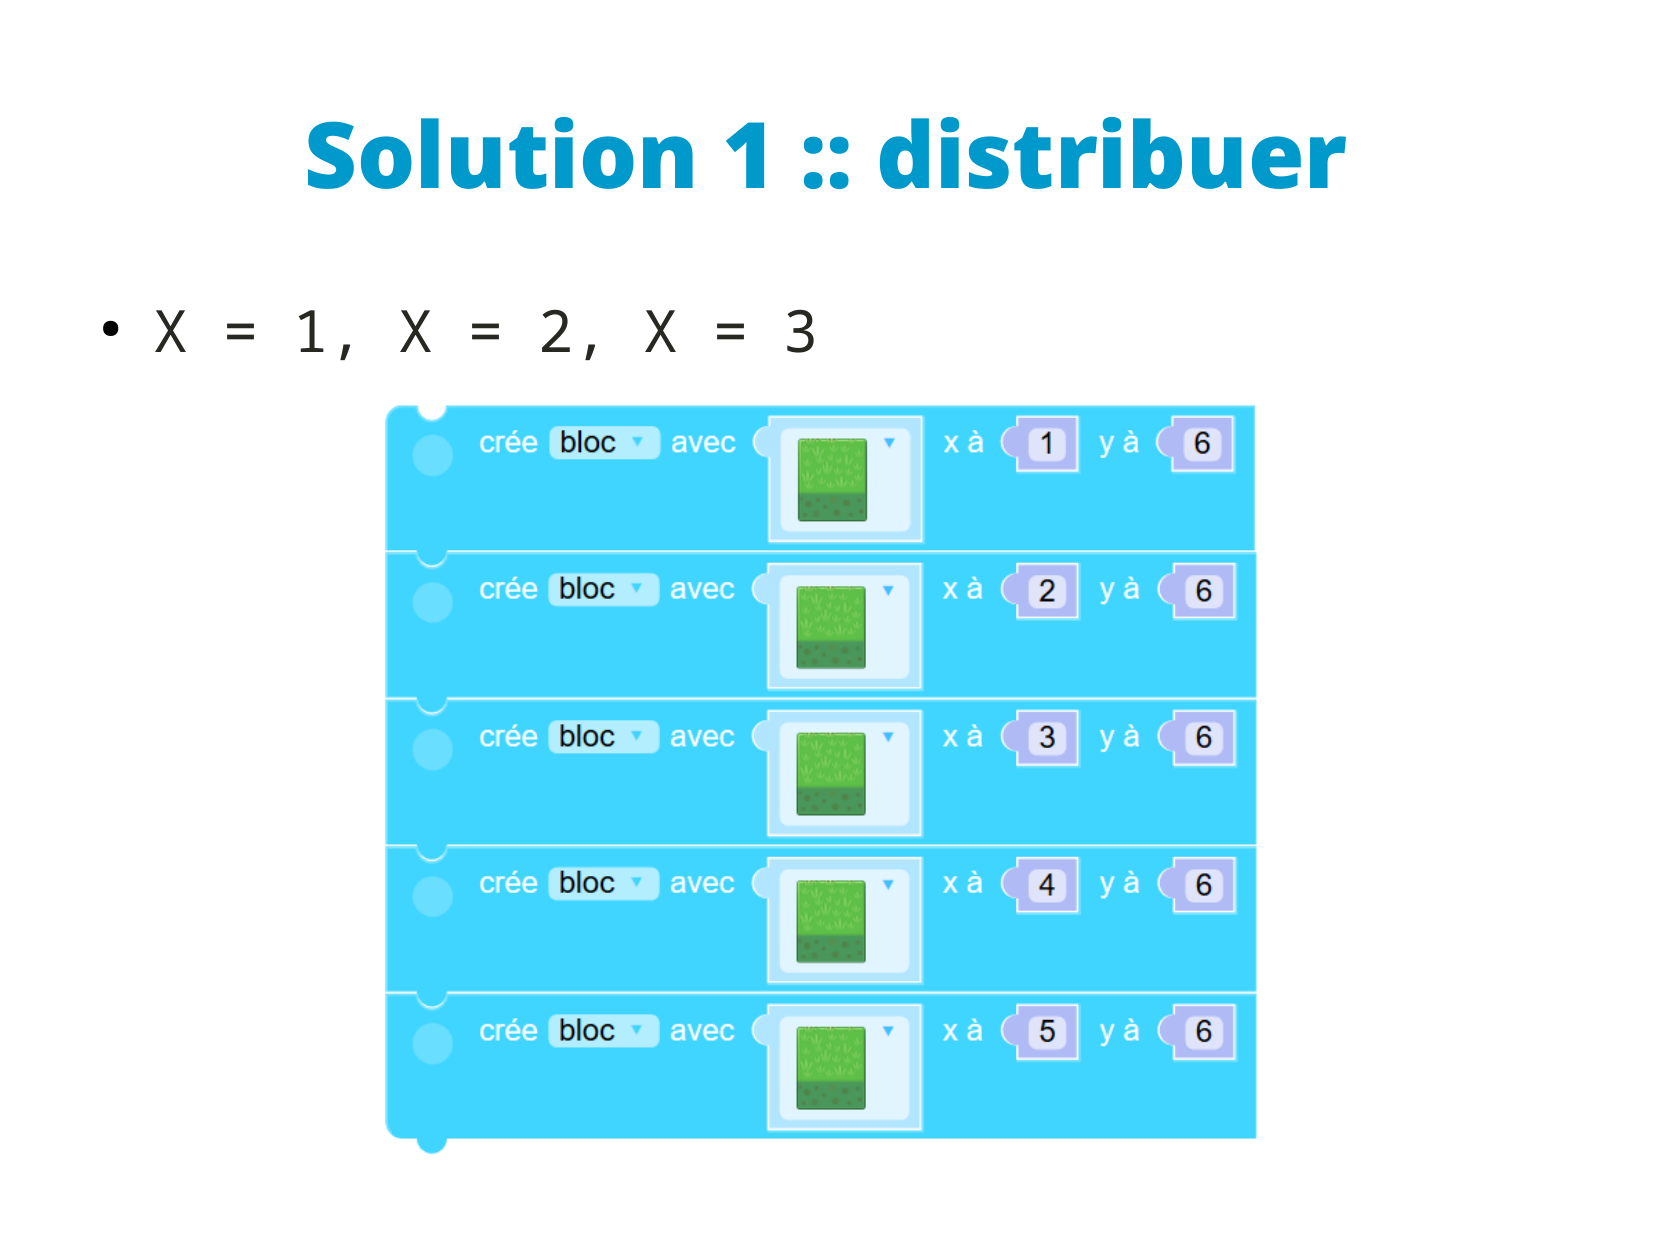

# Solution 1 :: distribuer
X = 1, X = 2, X = 3